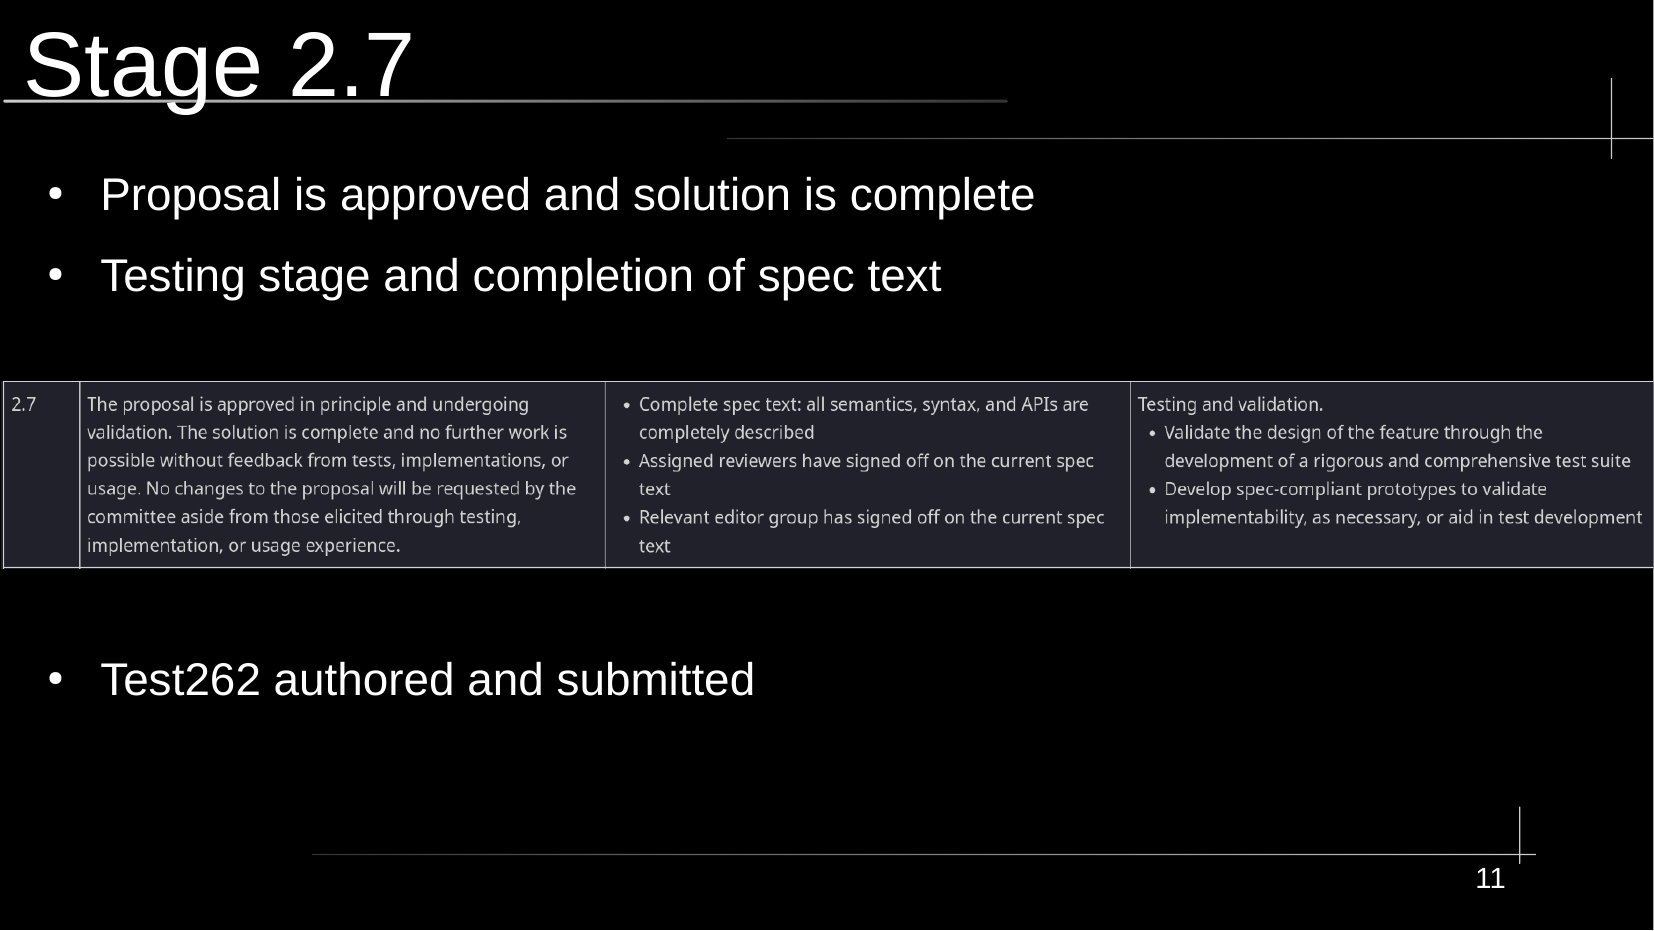

# Stage 2.7
Proposal is approved and solution is complete
Testing stage and completion of spec text
Test262 authored and submitted
11